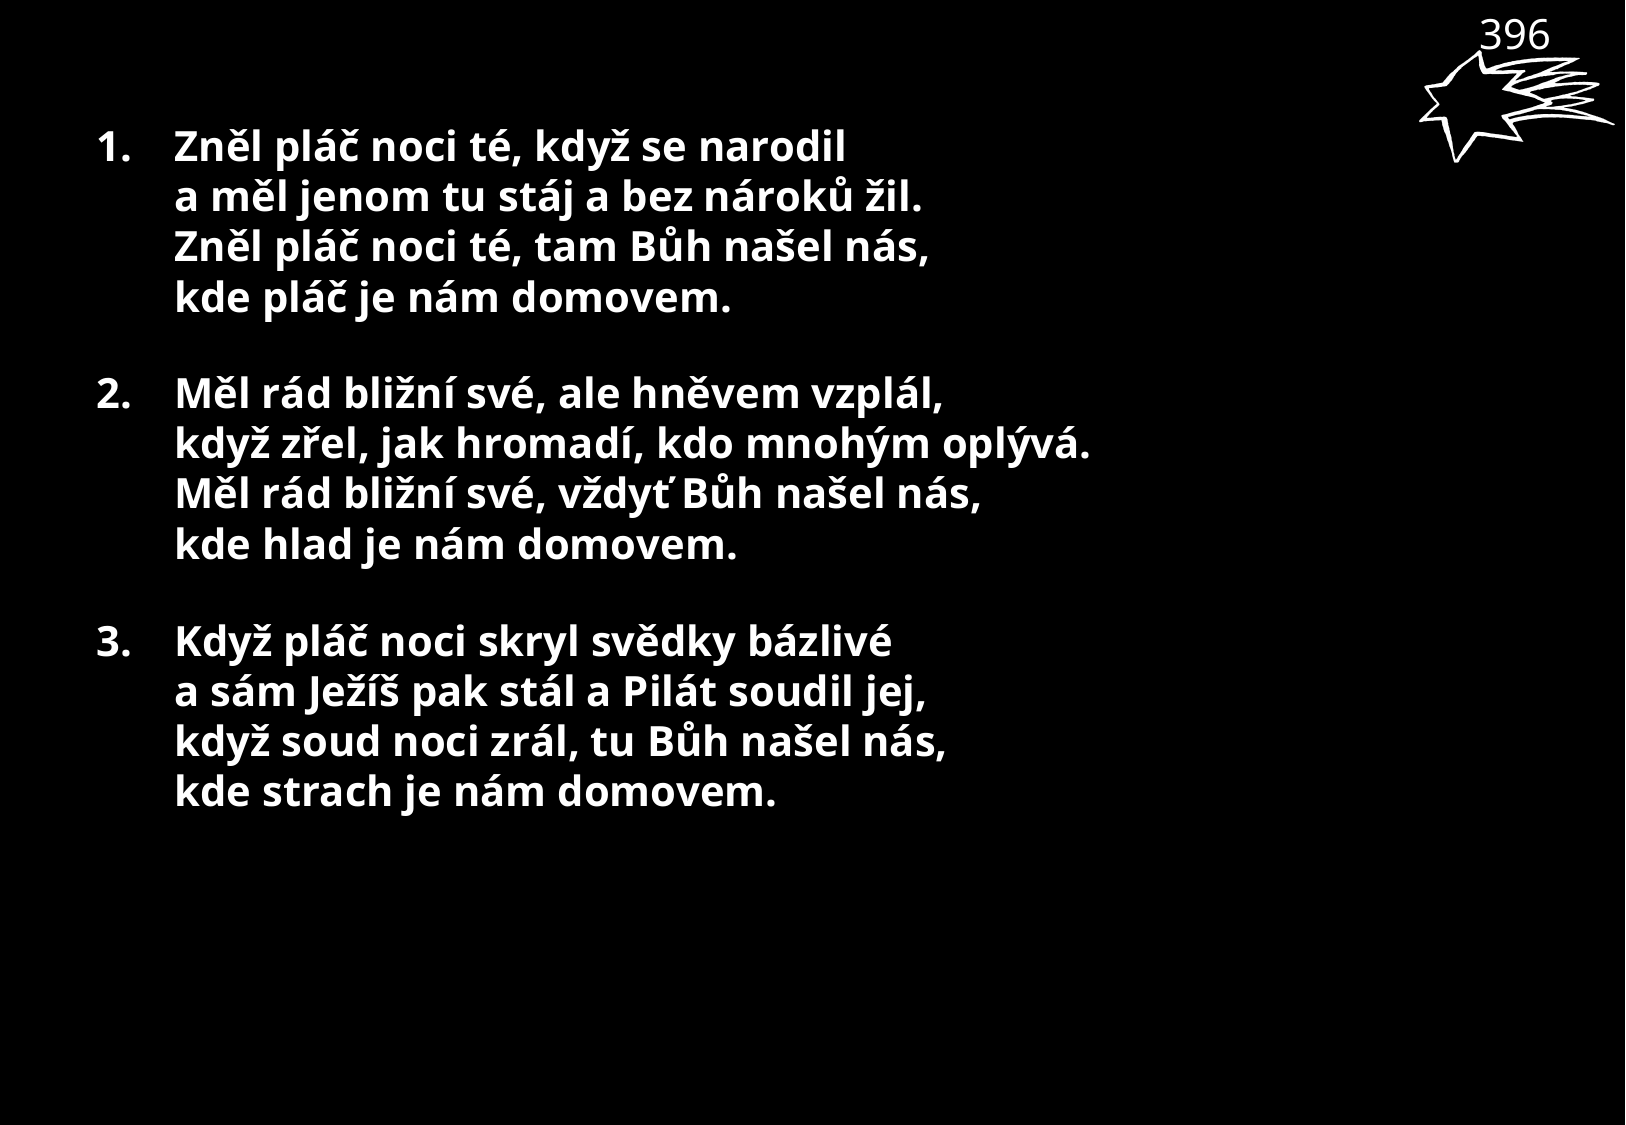

396
# 1. 	Zněl pláč noci té, když se narodil a měl jenom tu stáj a bez nároků žil. Zněl pláč noci té, tam Bůh našel nás, kde pláč je nám domovem.
2.	Měl rád bližní své, ale hněvem vzplál,
když zřel, jak hromadí, kdo mnohým oplývá.
Měl rád bližní své, vždyť Bůh našel nás,
kde hlad je nám domovem.
3.	Když pláč noci skryl svědky bázlivé
a sám Ježíš pak stál a Pilát soudil jej,
když soud noci zrál, tu Bůh našel nás,
kde strach je nám domovem.